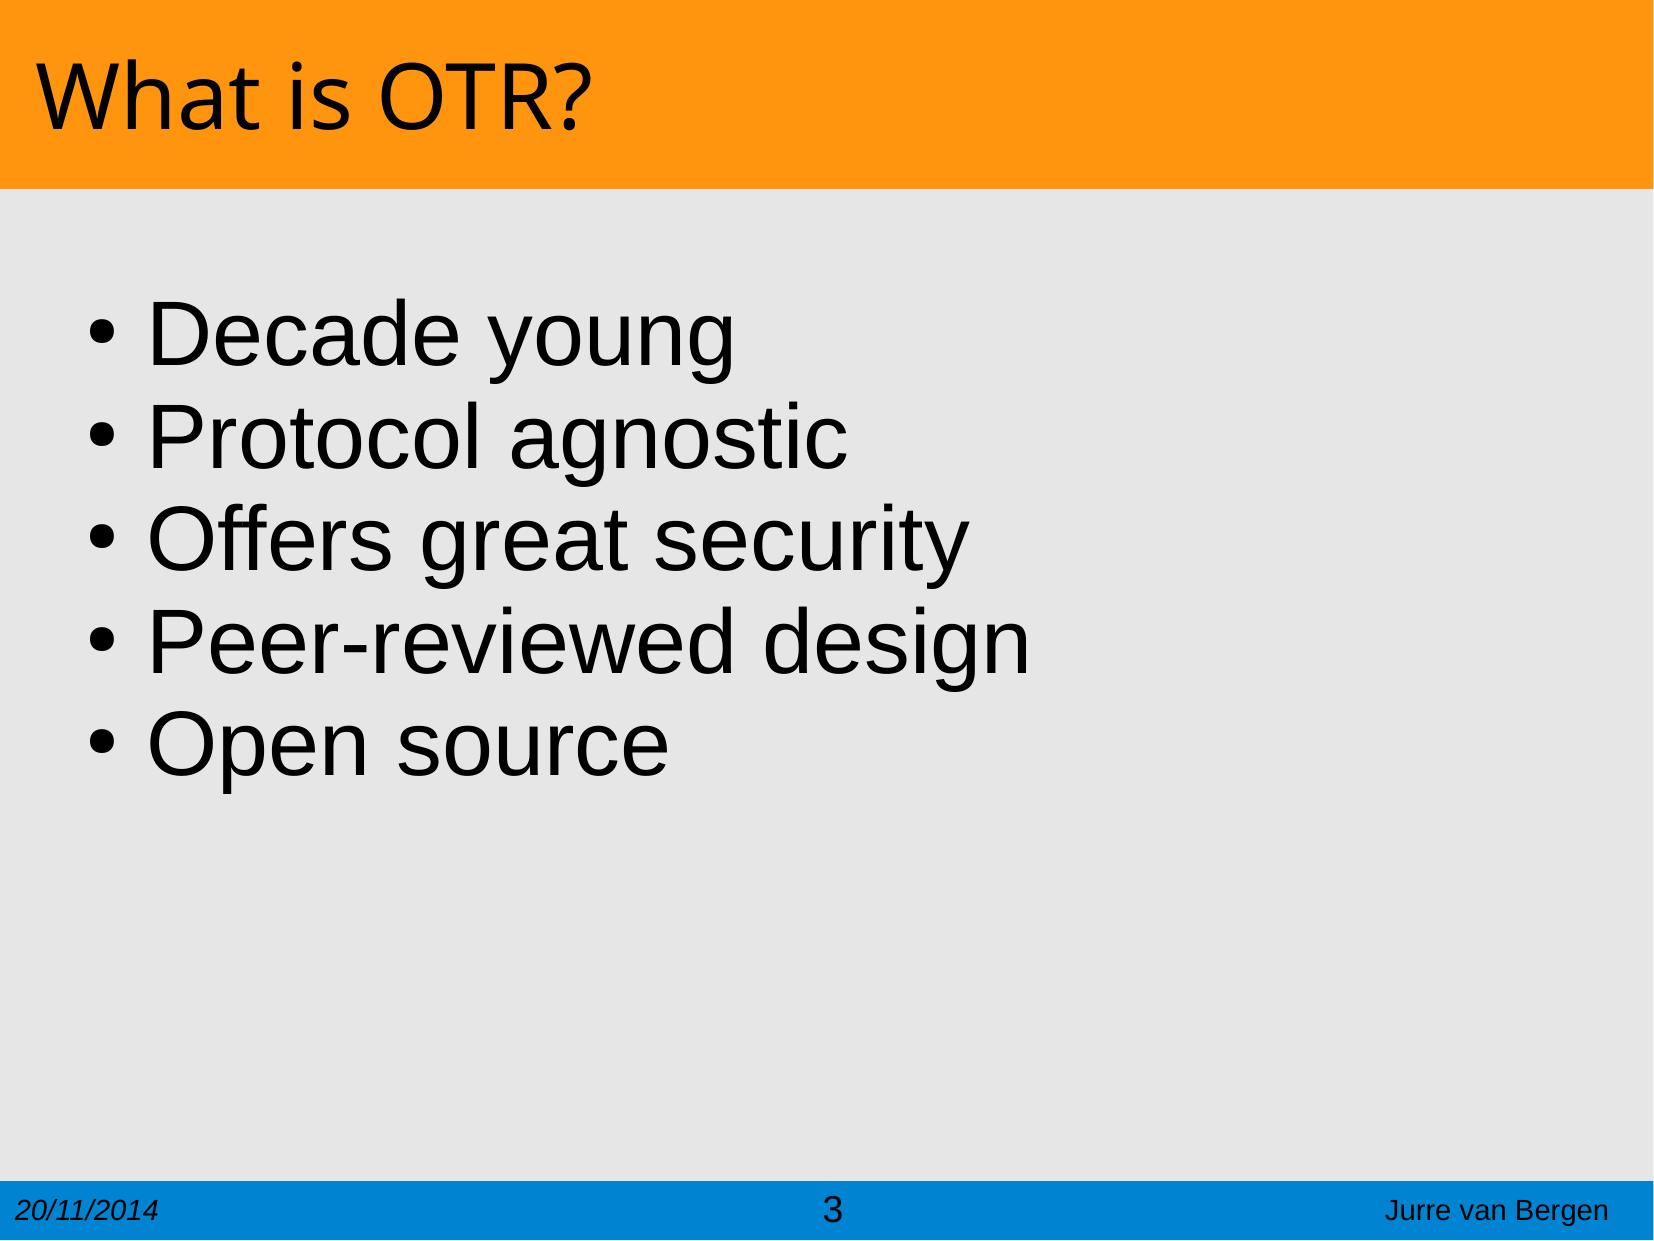

# What is OTR?
 Decade young
 Protocol agnostic
 Offers great security
 Peer-reviewed design
 Open source